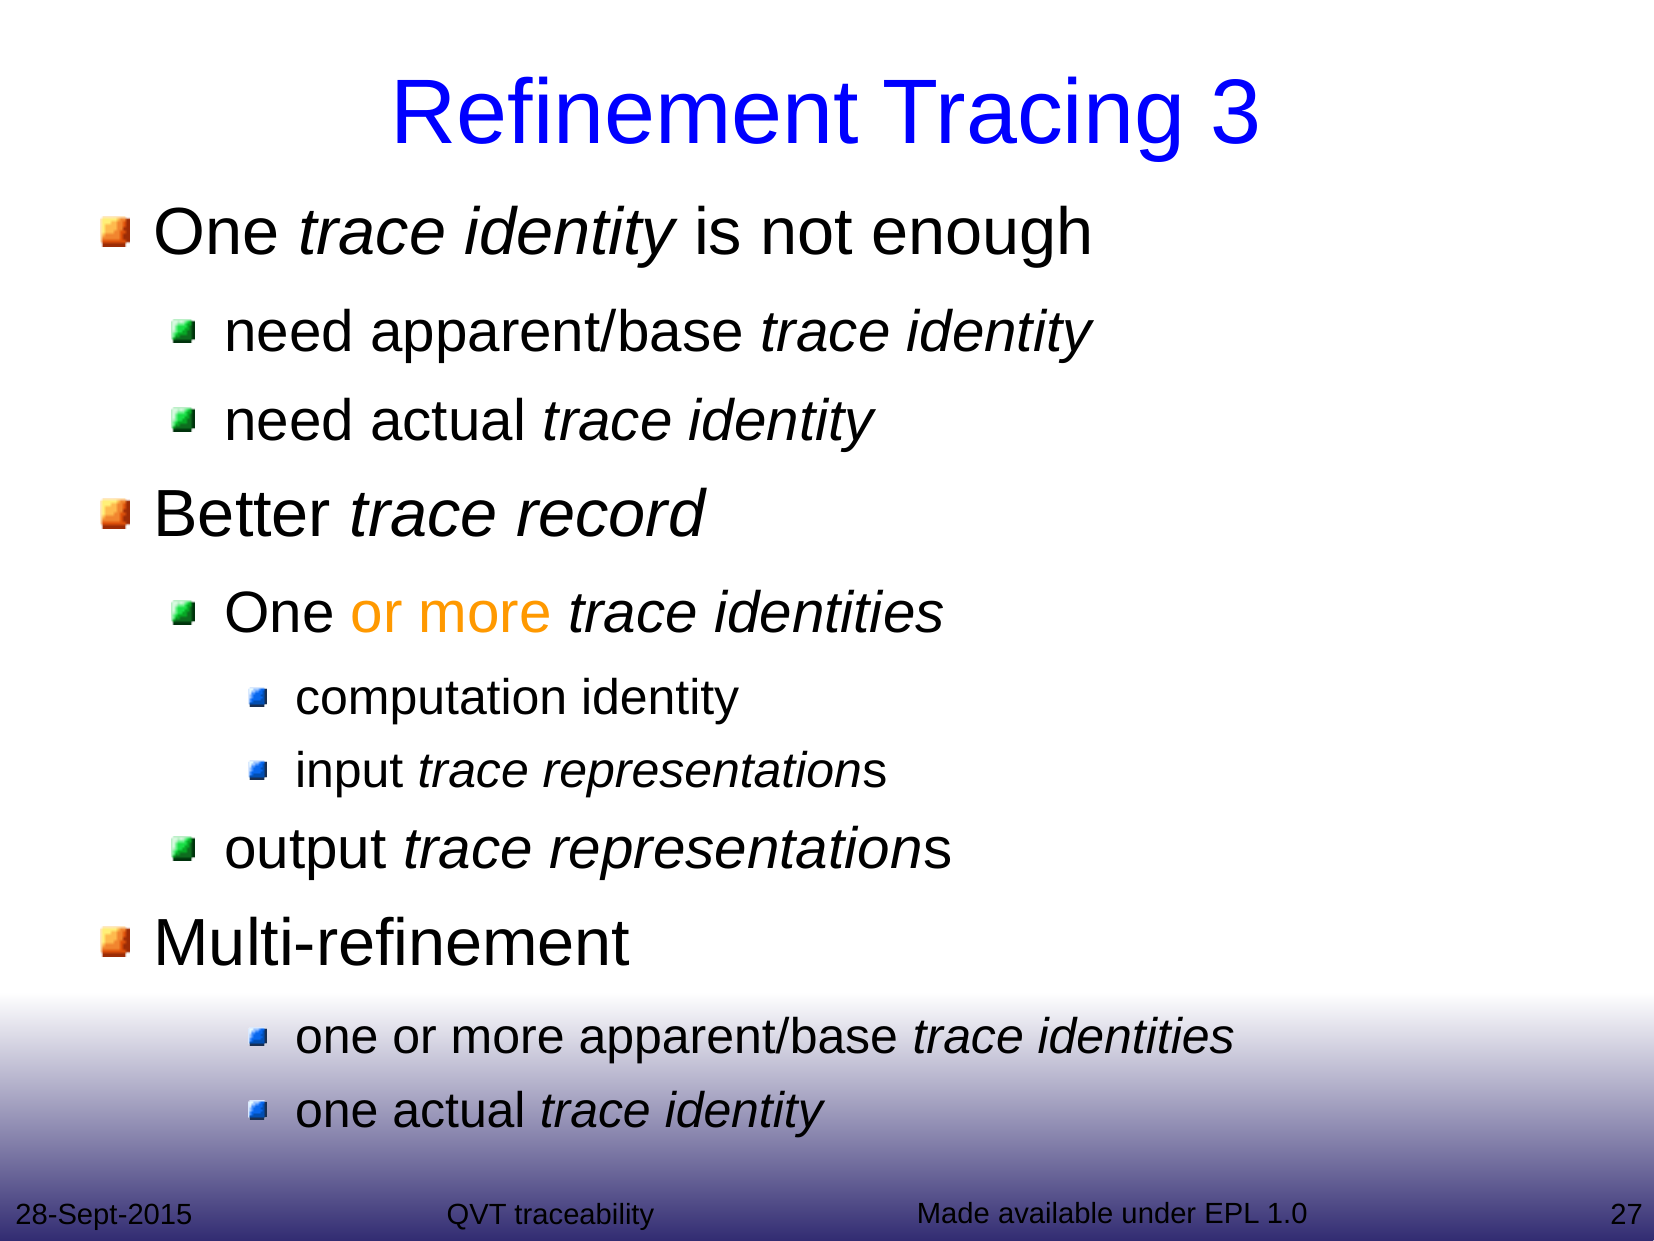

# Refinement Tracing 3
One trace identity is not enough
need apparent/base trace identity
need actual trace identity
Better trace record
One or more trace identities
computation identity
input trace representations
output trace representations
Multi-refinement
one or more apparent/base trace identities
one actual trace identity
28-Sept-2015
QVT traceability
27